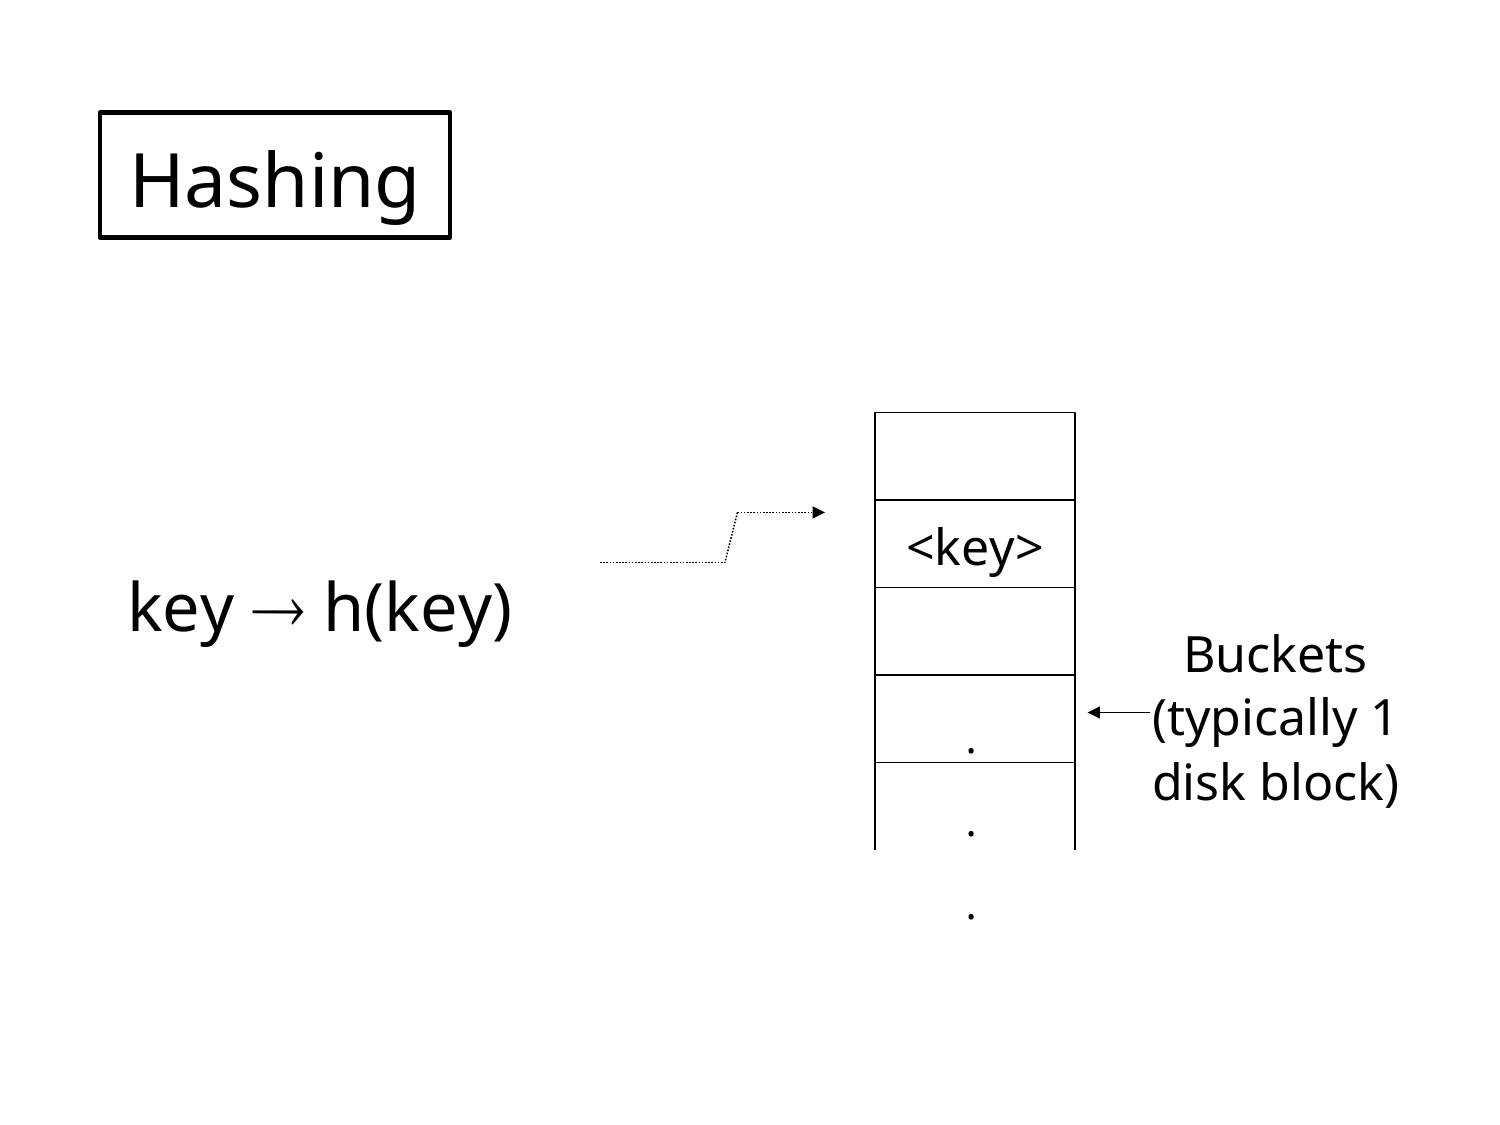

Hashing
# key  h(key)
<key>
Buckets
(typically 1
disk block)
.
.
.